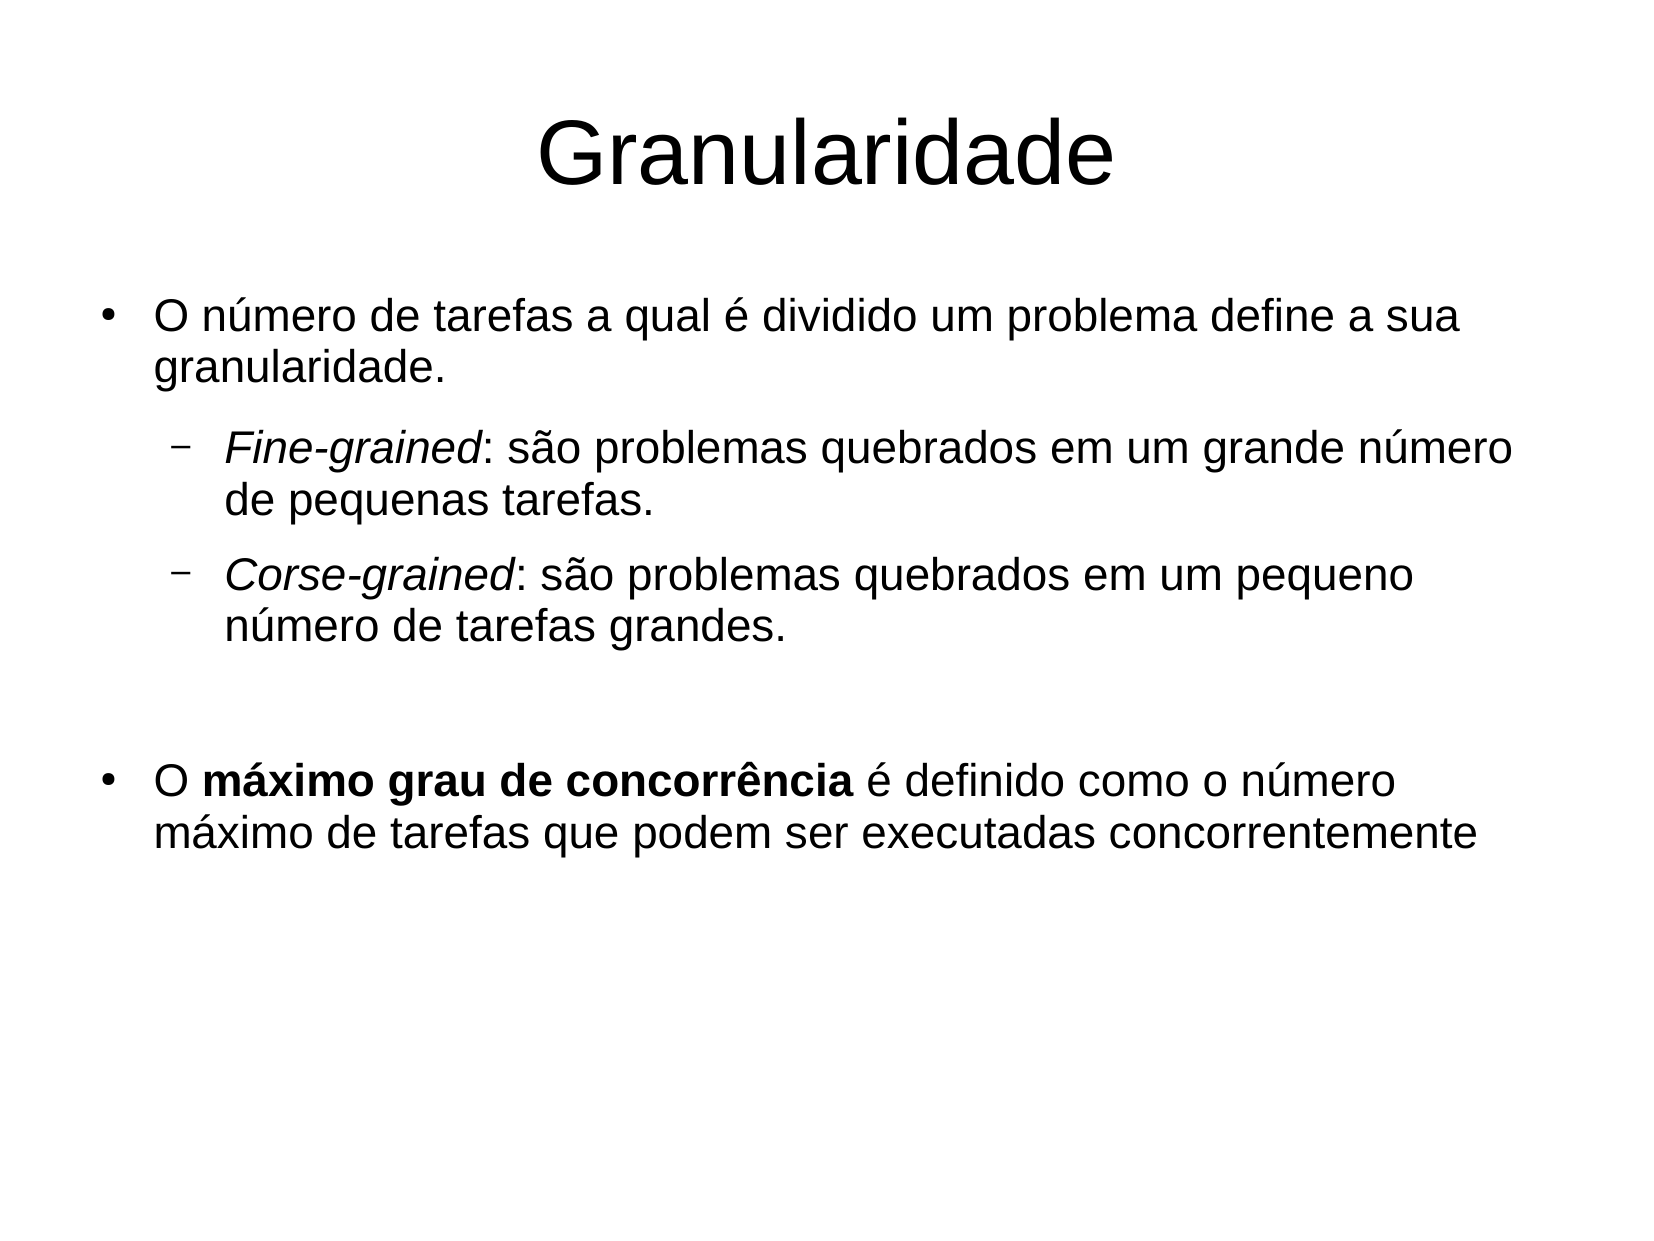

# Granularidade
O número de tarefas a qual é dividido um problema define a sua granularidade.
Fine-grained: são problemas quebrados em um grande número de pequenas tarefas.
Corse-grained: são problemas quebrados em um pequeno número de tarefas grandes.
O máximo grau de concorrência é definido como o número máximo de tarefas que podem ser executadas concorrentemente